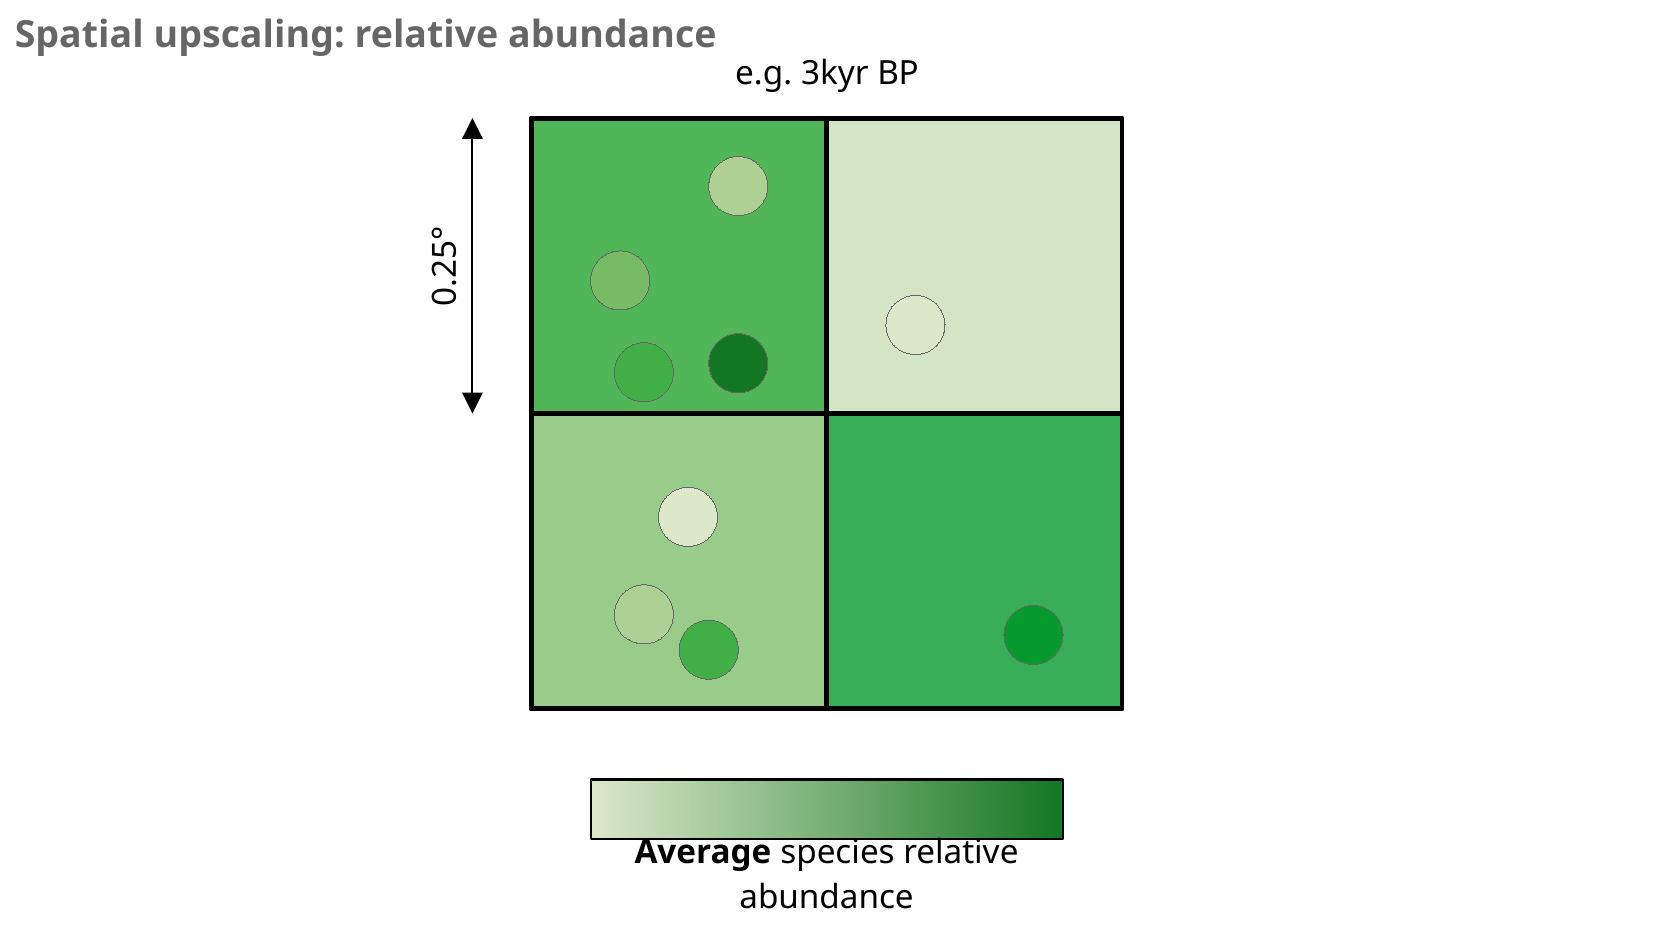

Spatial upscaling: relative abundance
e.g. 3kyr BP
0.25°
Average species relative abundance